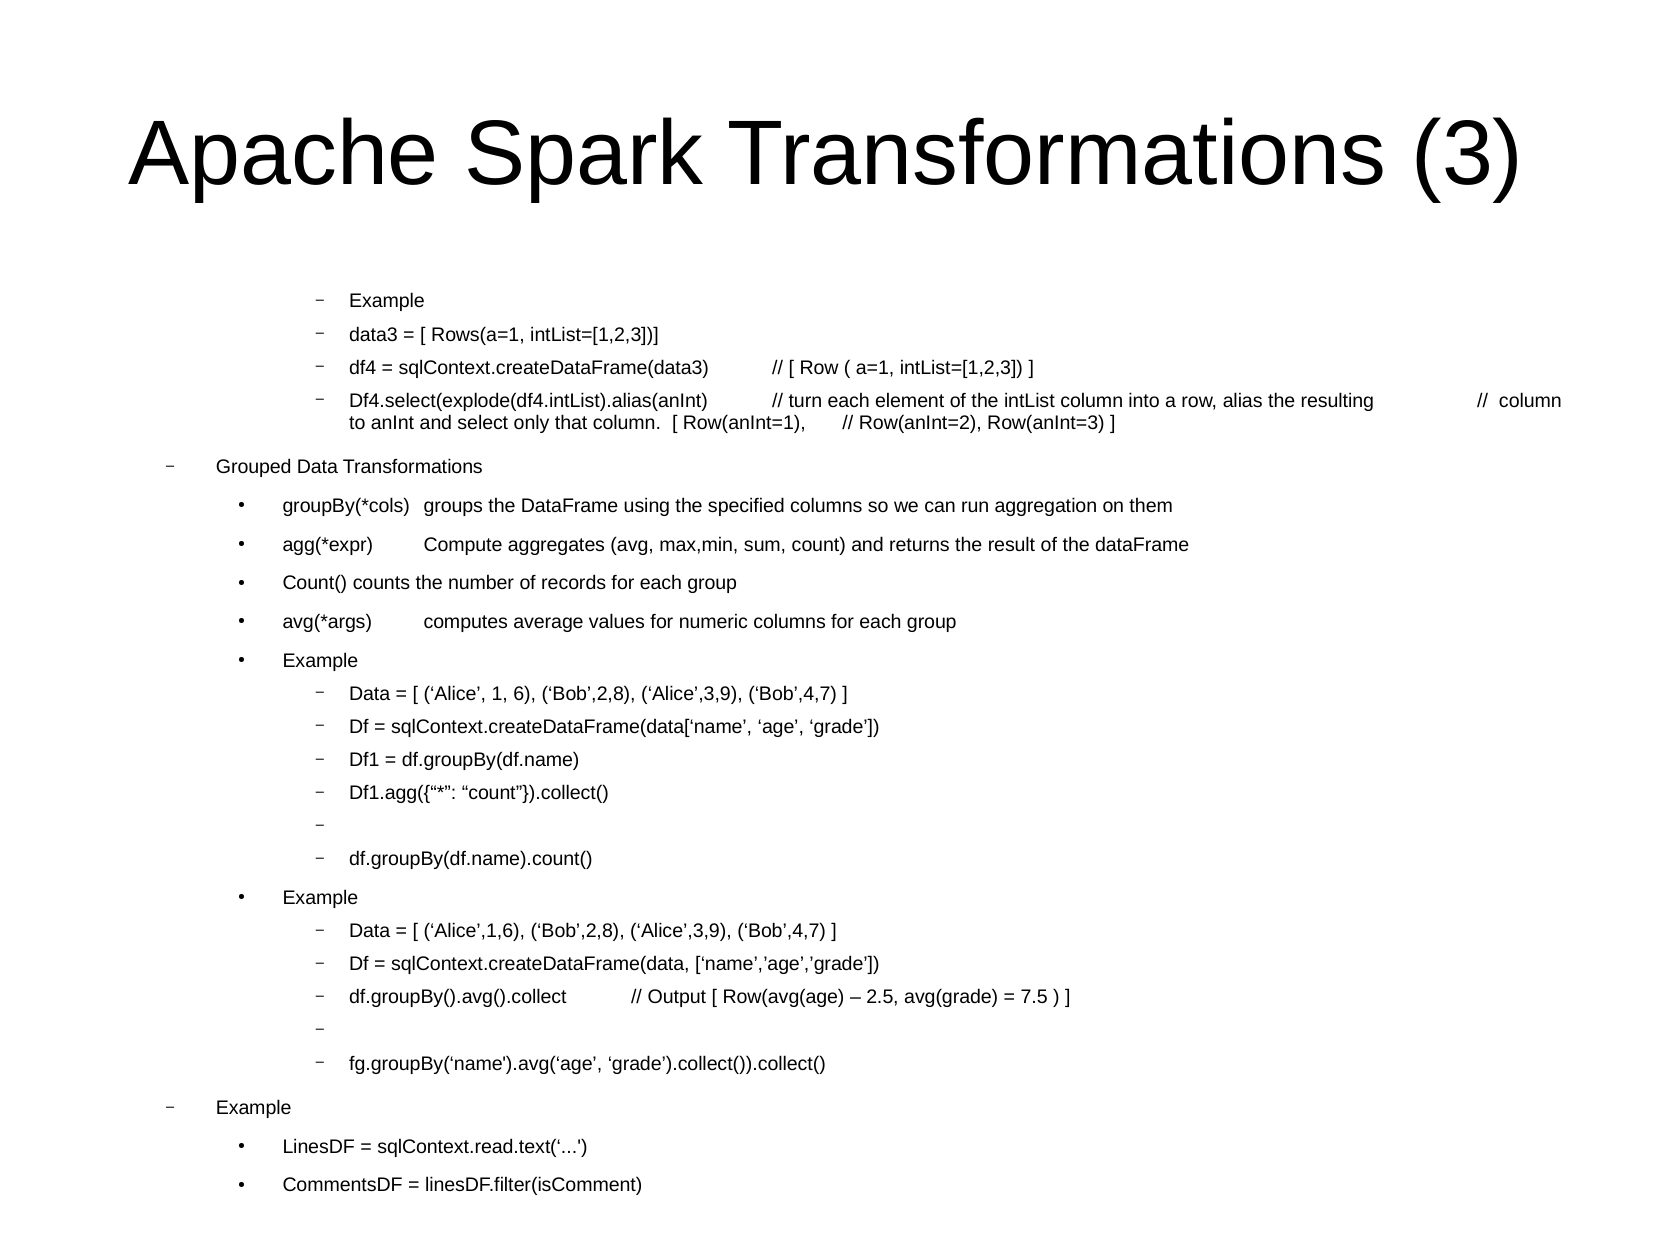

# Apache Spark Transformations (3)
Example
data3 = [ Rows(a=1, intList=[1,2,3])]
df4 = sqlContext.createDataFrame(data3)		// [ Row ( a=1, intList=[1,2,3]) ]
Df4.select(explode(df4.intList).alias(anInt)		// turn each element of the intList column into a row, alias the resulting 								// column to anInt and select only that column. [ Row(anInt=1), 									// Row(anInt=2), Row(anInt=3) ]
Grouped Data Transformations
groupBy(*cols)			groups the DataFrame using the specified columns so we can run aggregation on them
agg(*expr)			Compute aggregates (avg, max,min, sum, count) and returns the result of the dataFrame
Count()				counts the number of records for each group
avg(*args)			computes average values for numeric columns for each group
Example
Data = [ (‘Alice’, 1, 6), (‘Bob’,2,8), (‘Alice’,3,9), (‘Bob’,4,7) ]
Df = sqlContext.createDataFrame(data[‘name’, ‘age’, ‘grade’])
Df1 = df.groupBy(df.name)
Df1.agg({“*”: “count”}).collect()
df.groupBy(df.name).count()
Example
Data = [ (‘Alice’,1,6), (‘Bob’,2,8), (‘Alice’,3,9), (‘Bob’,4,7) ]
Df = sqlContext.createDataFrame(data, [‘name’,’age’,’grade’])
df.groupBy().avg().collect					// Output [ Row(avg(age) – 2.5, avg(grade) = 7.5 ) ]
fg.groupBy(‘name').avg(‘age’, ‘grade’).collect()).collect()
Example
LinesDF = sqlContext.read.text(‘...')
CommentsDF = linesDF.filter(isComment)